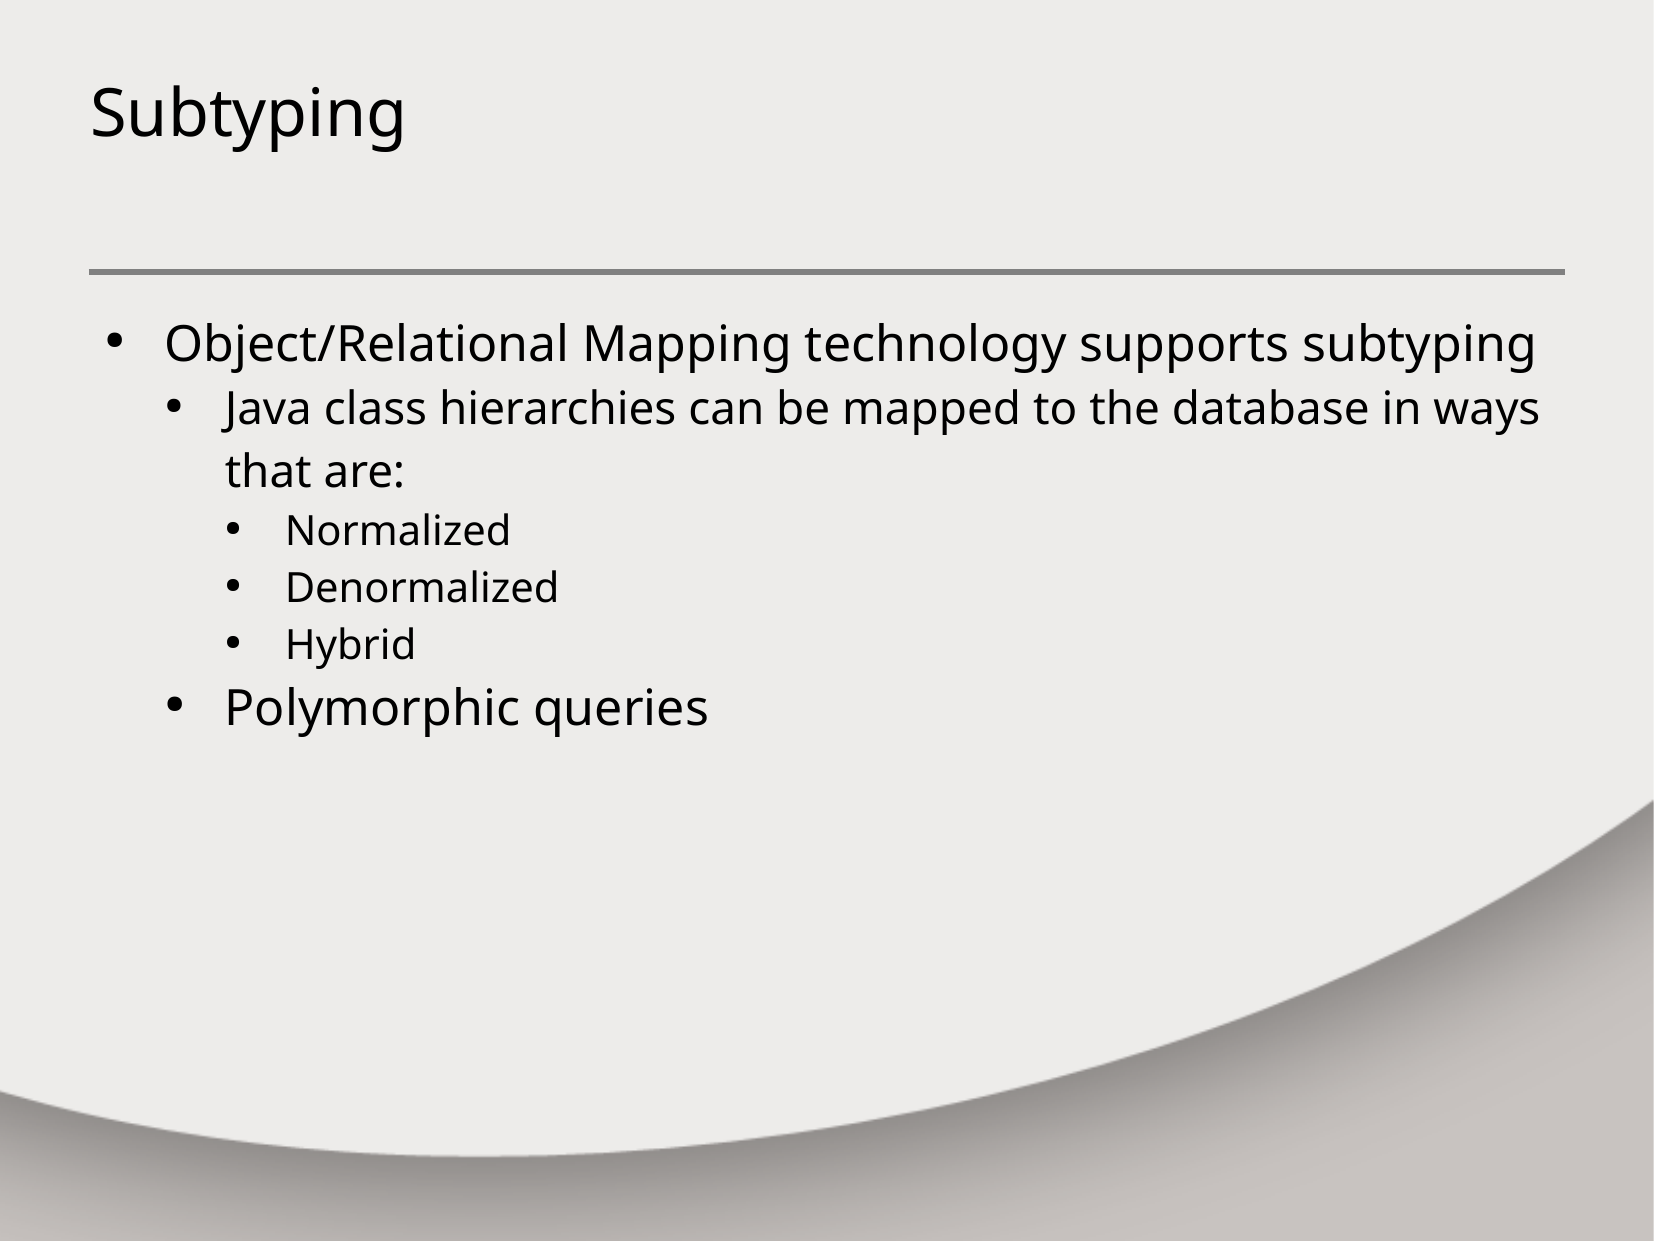

# Subtyping
Object/Relational Mapping technology supports subtyping
Java class hierarchies can be mapped to the database in ways that are:
Normalized
Denormalized
Hybrid
Polymorphic queries